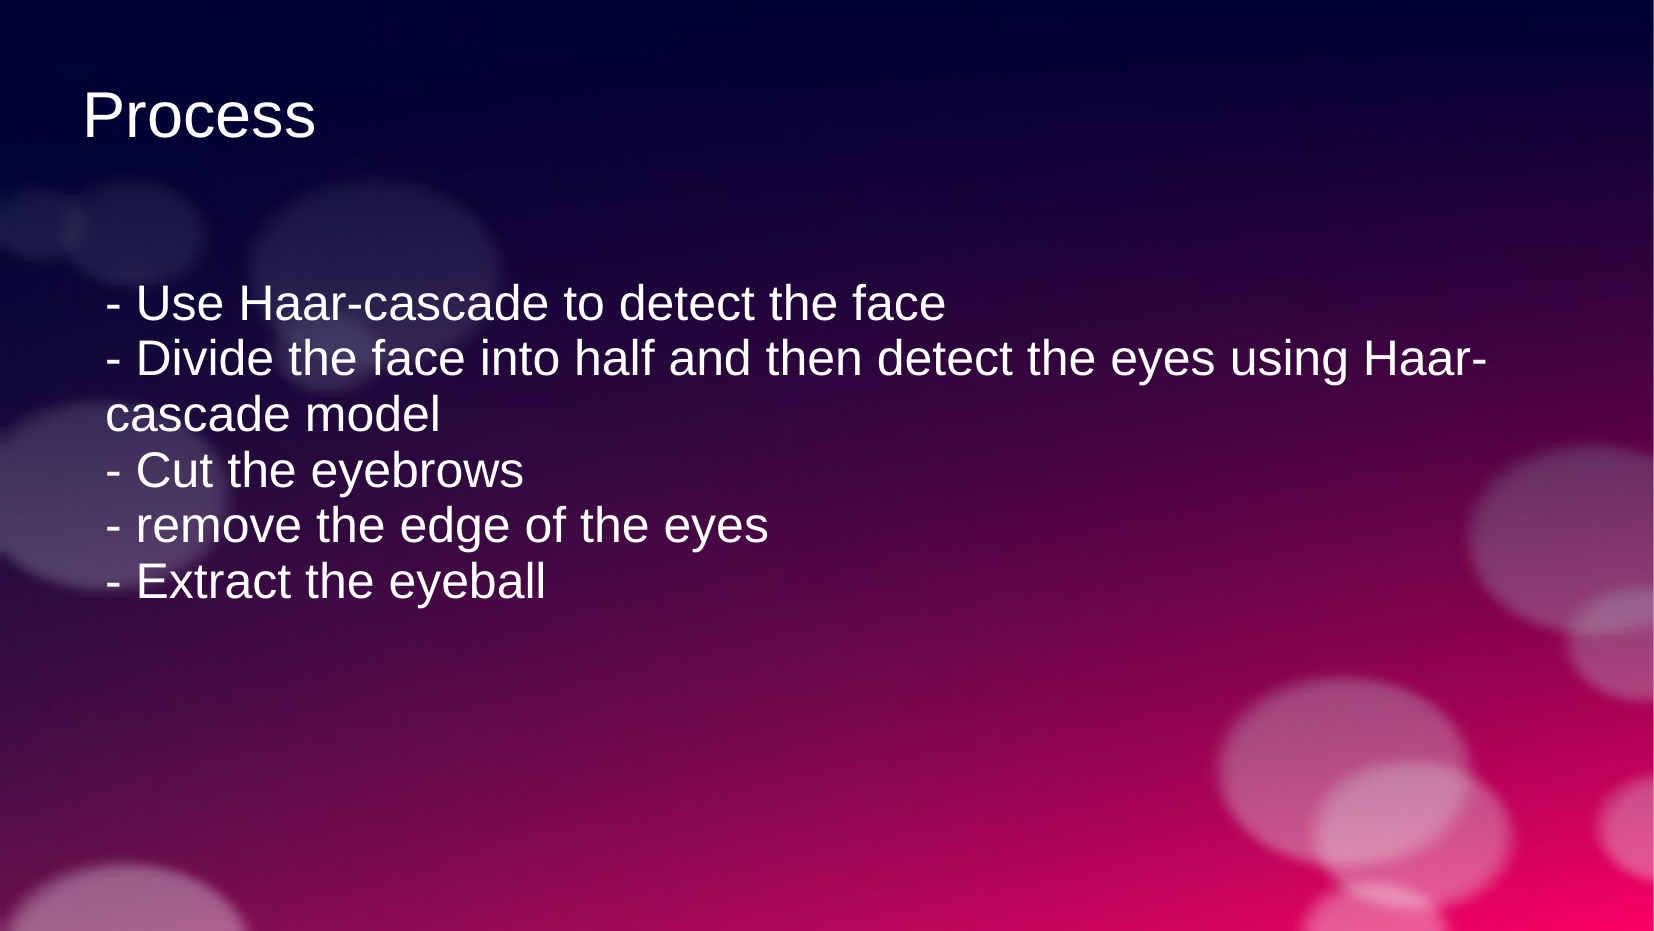

# Process
- Use Haar-cascade to detect the face
- Divide the face into half and then detect the eyes using Haar-cascade model
- Cut the eyebrows
- remove the edge of the eyes
- Extract the eyeball